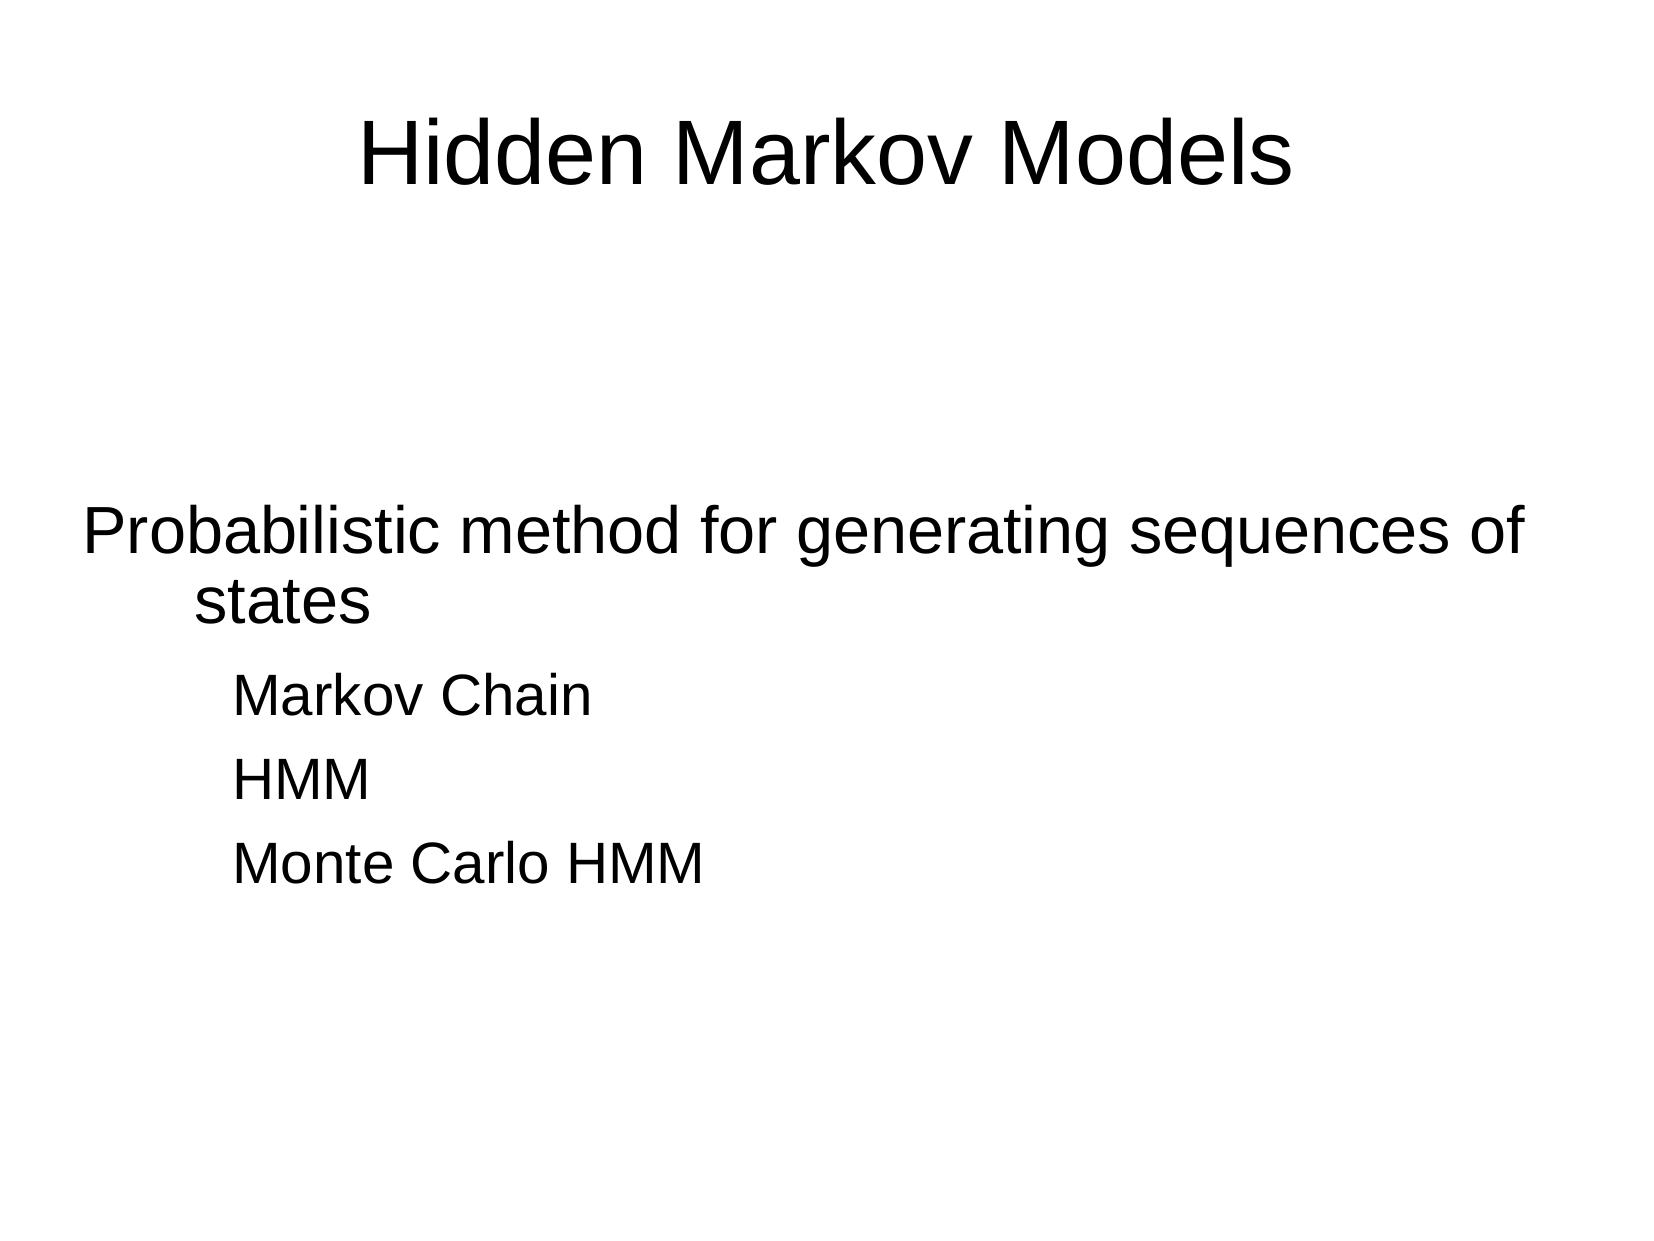

# Hidden Markov Models
Probabilistic method for generating sequences of states
Markov Chain
HMM
Monte Carlo HMM